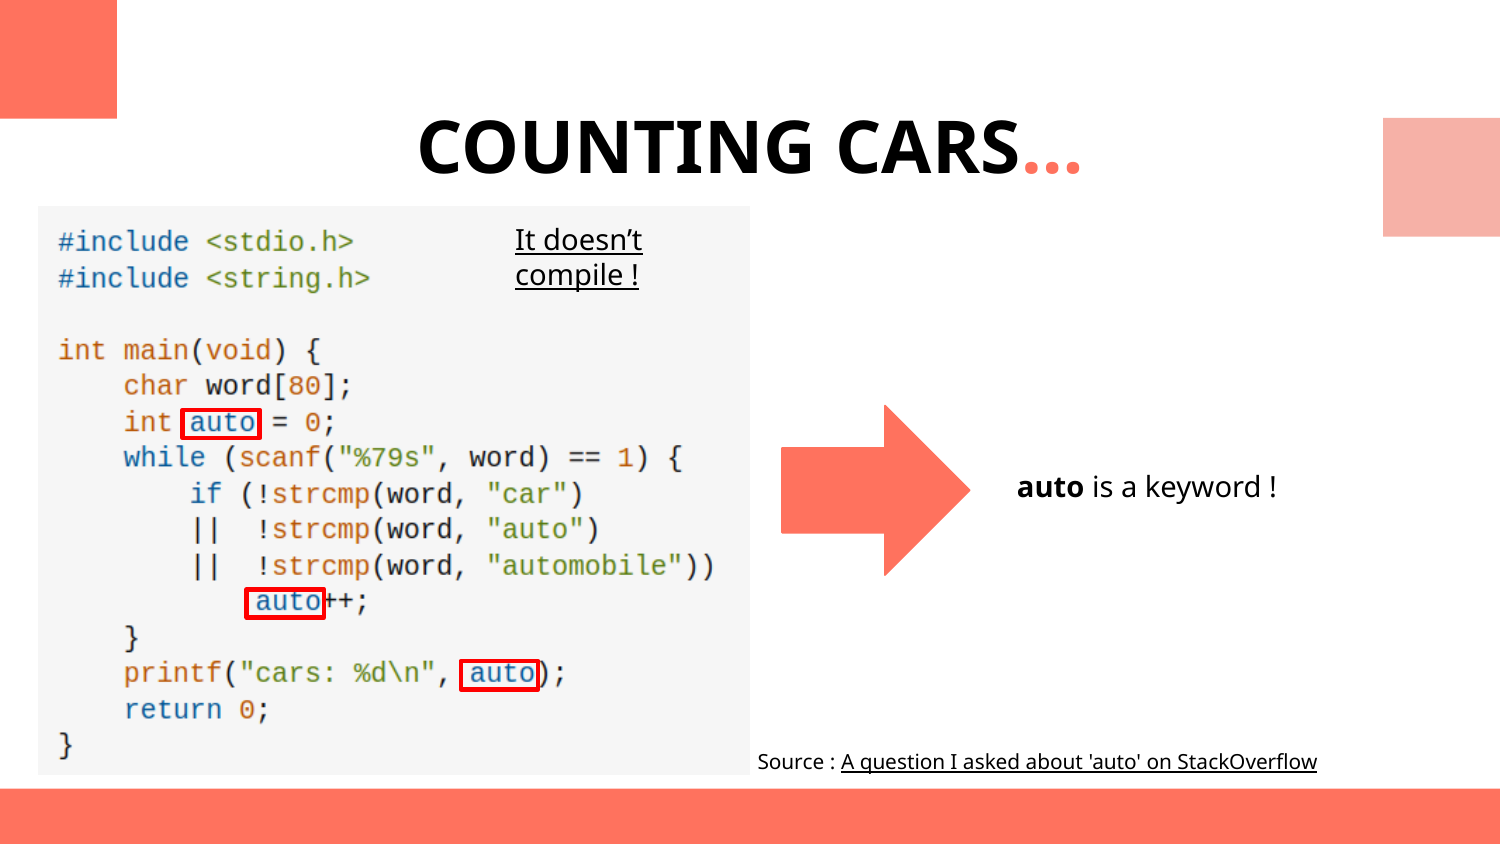

# COUNTING CARS…
It doesn’t compile !
auto is a keyword !
Source : A question I asked about 'auto' on StackOverflow